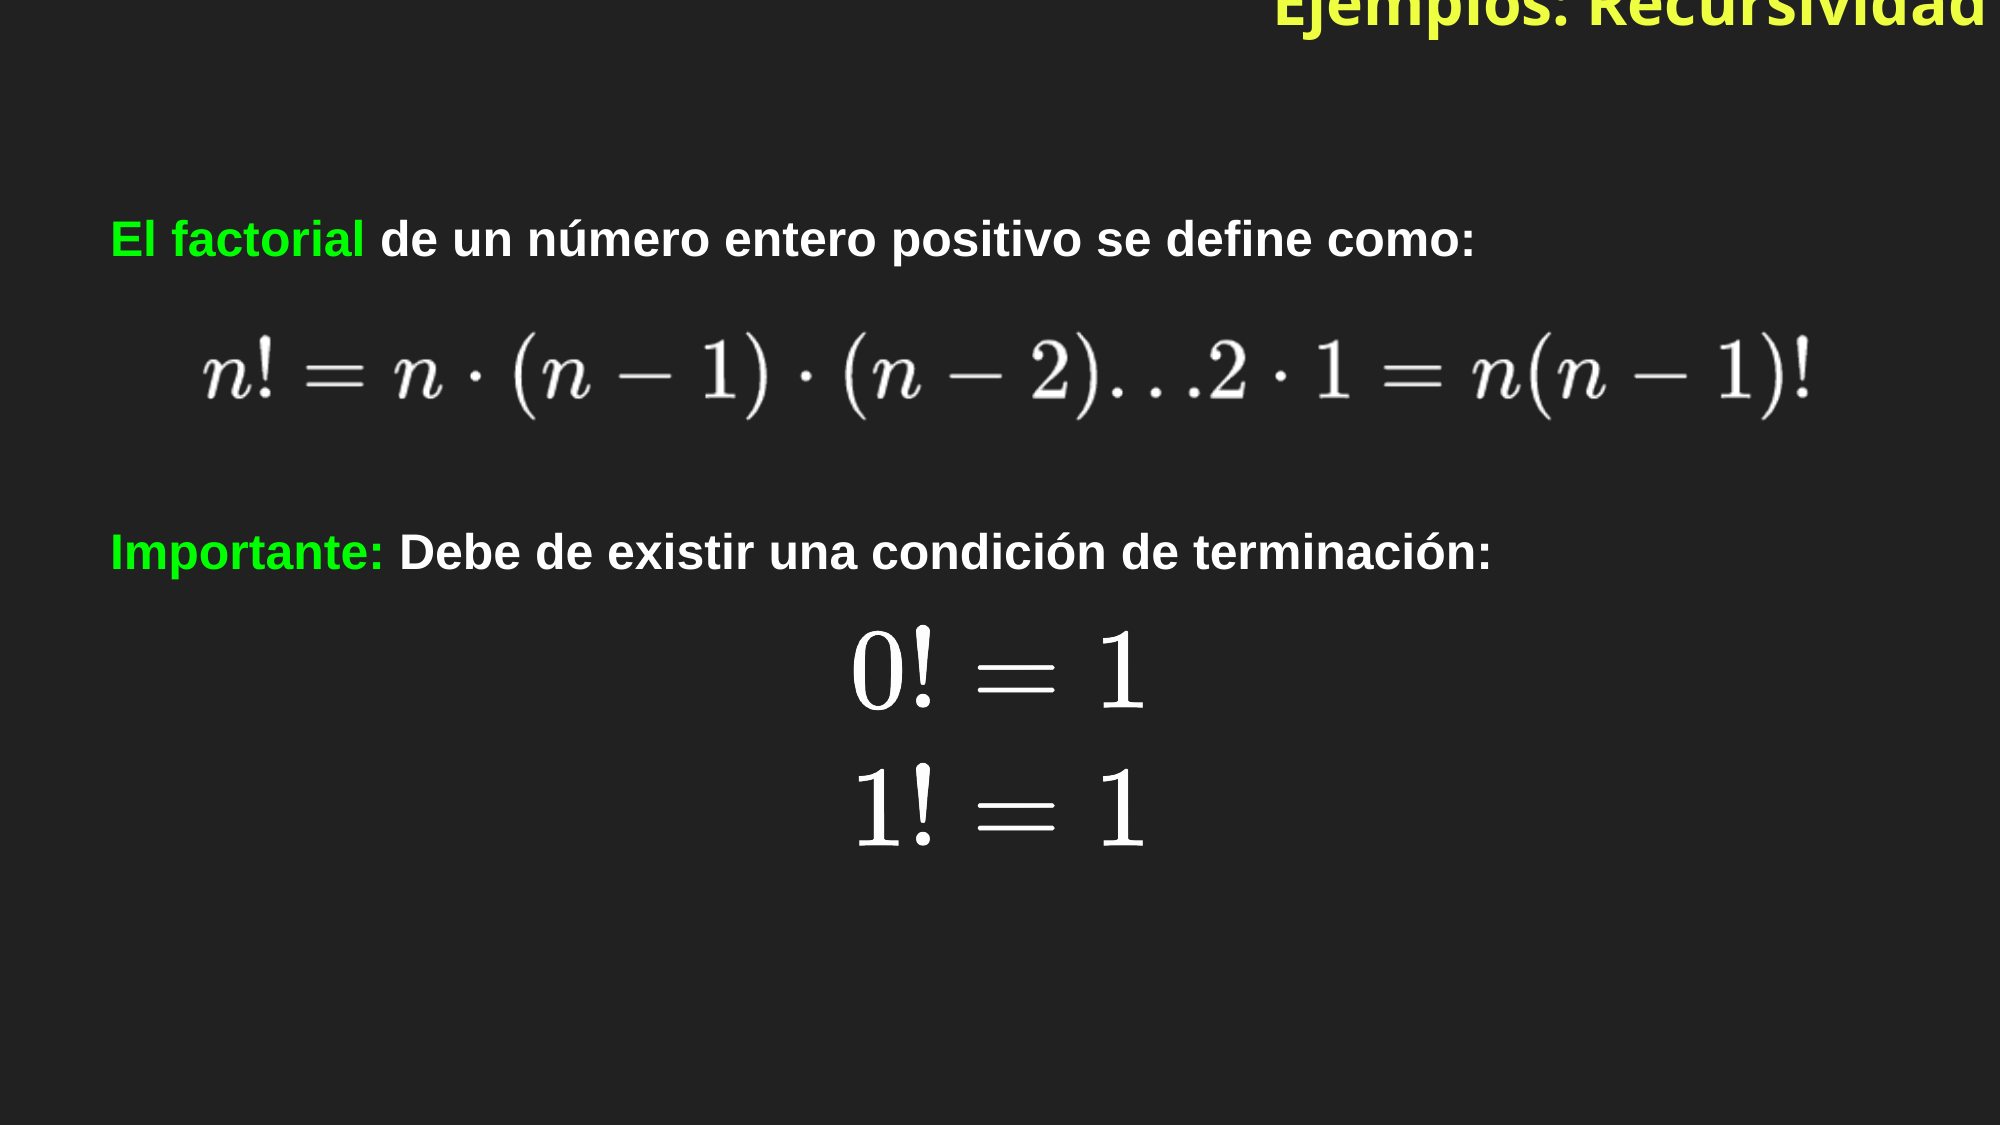

# Ejemplos: Recursividad
El factorial de un número entero positivo se define como:
Importante: Debe de existir una condición de terminación: